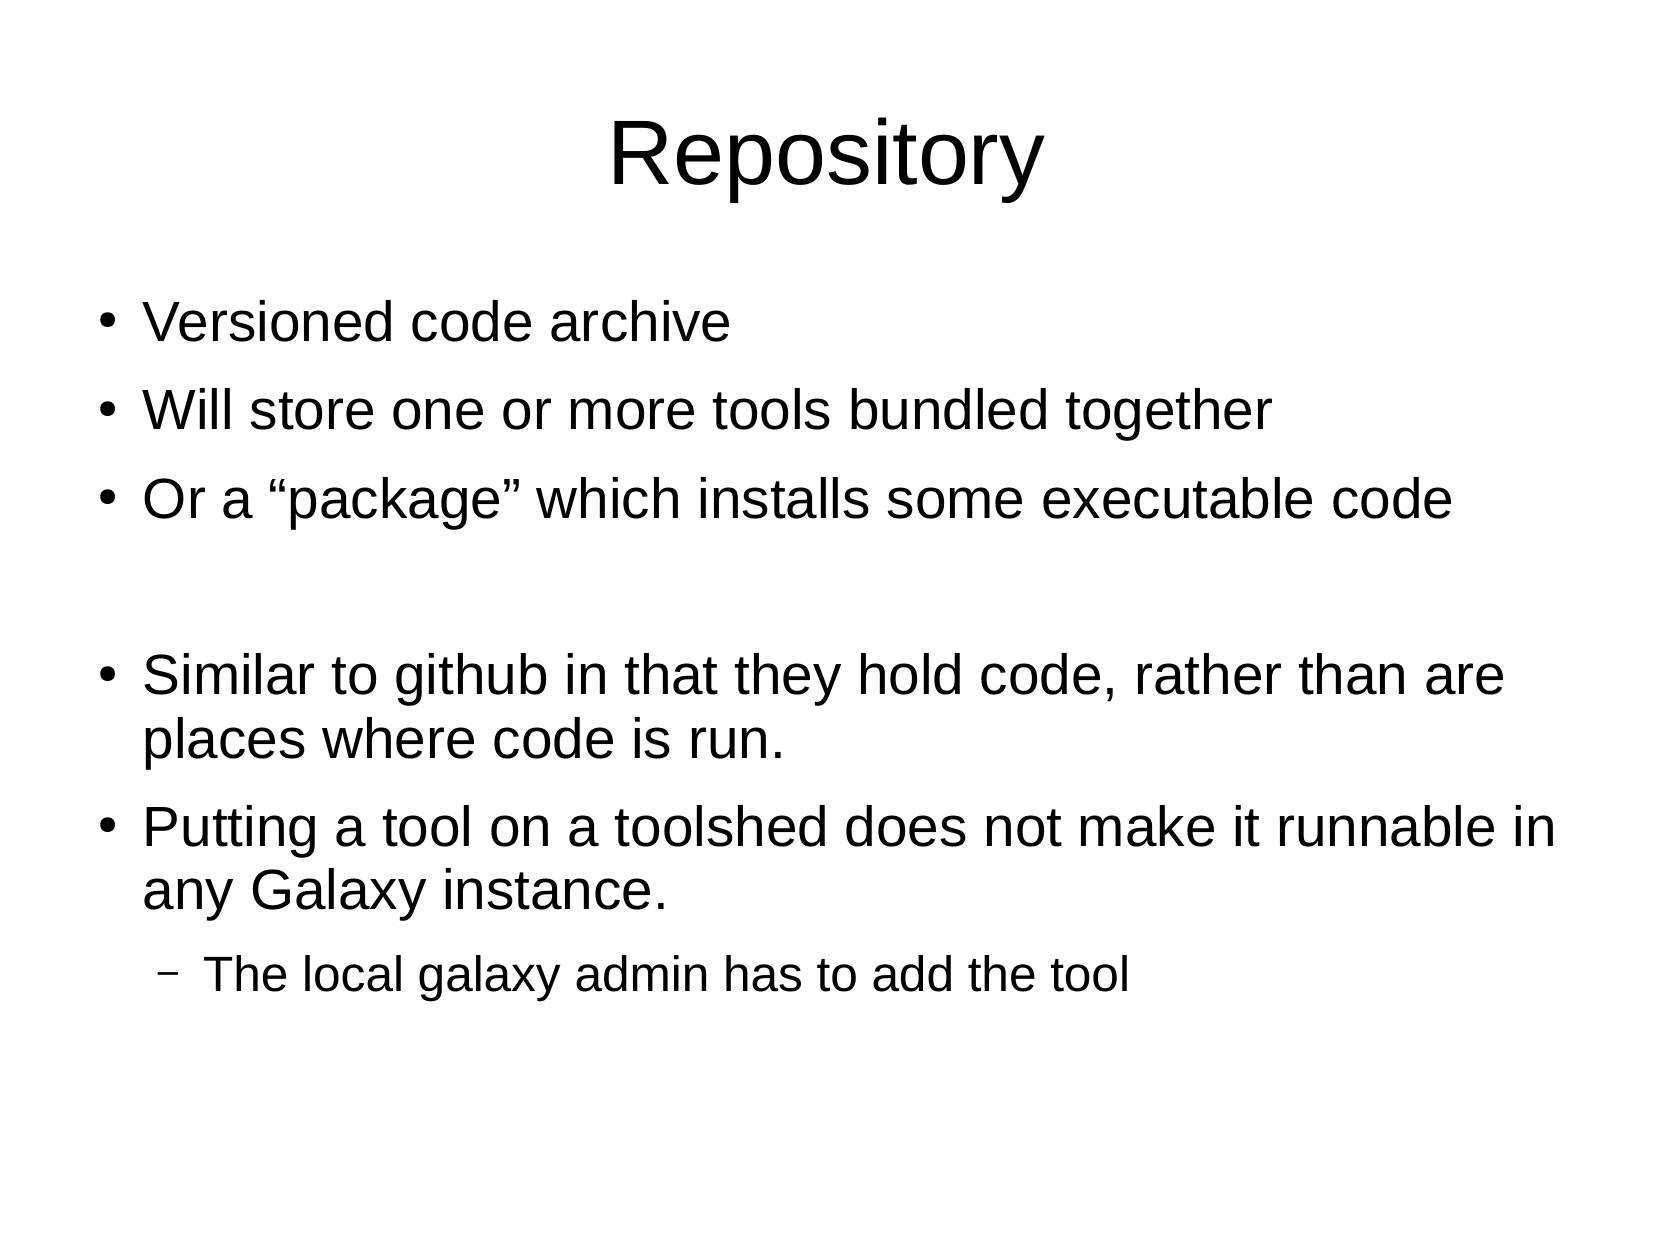

# Repository
Versioned code archive
Will store one or more tools bundled together
Or a “package” which installs some executable code
Similar to github in that they hold code, rather than are places where code is run.
Putting a tool on a toolshed does not make it runnable in any Galaxy instance.
The local galaxy admin has to add the tool